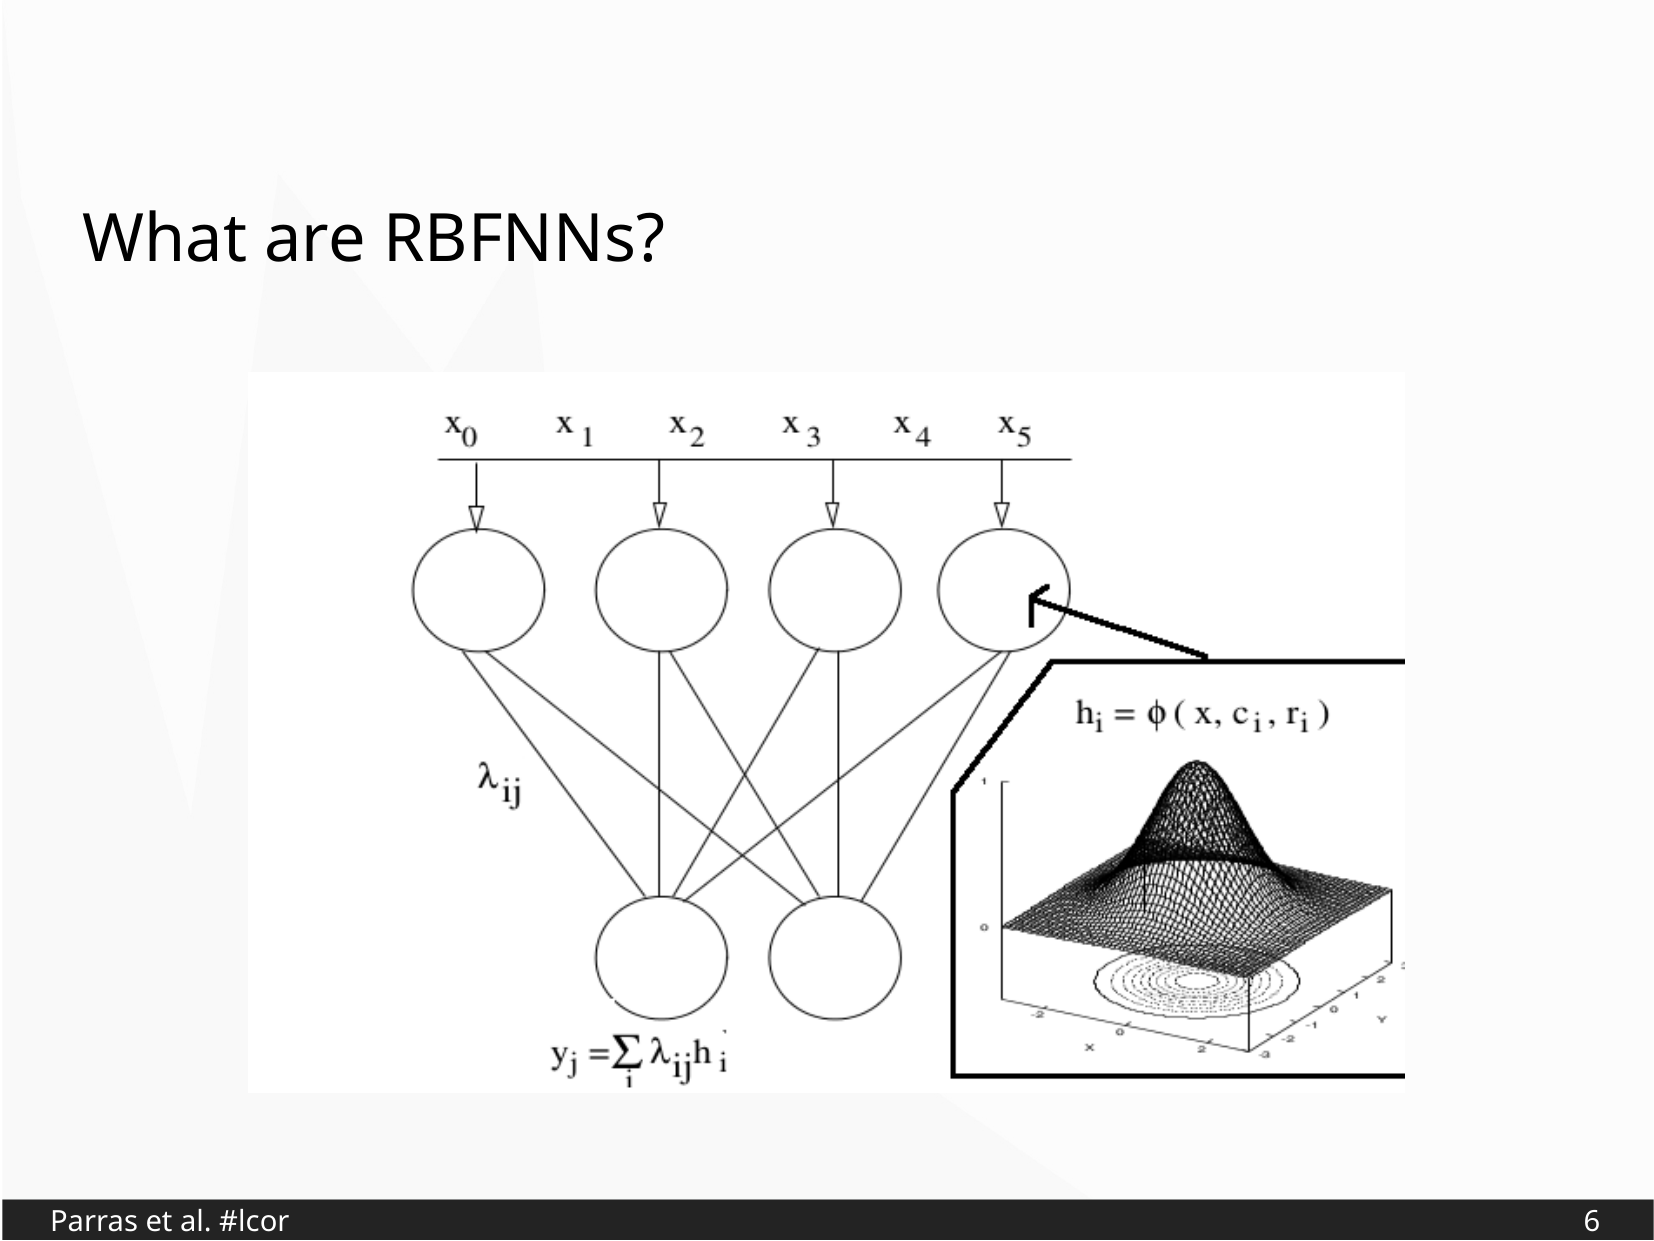

# What are RBFNNs?
Parras et al. #lcor
6